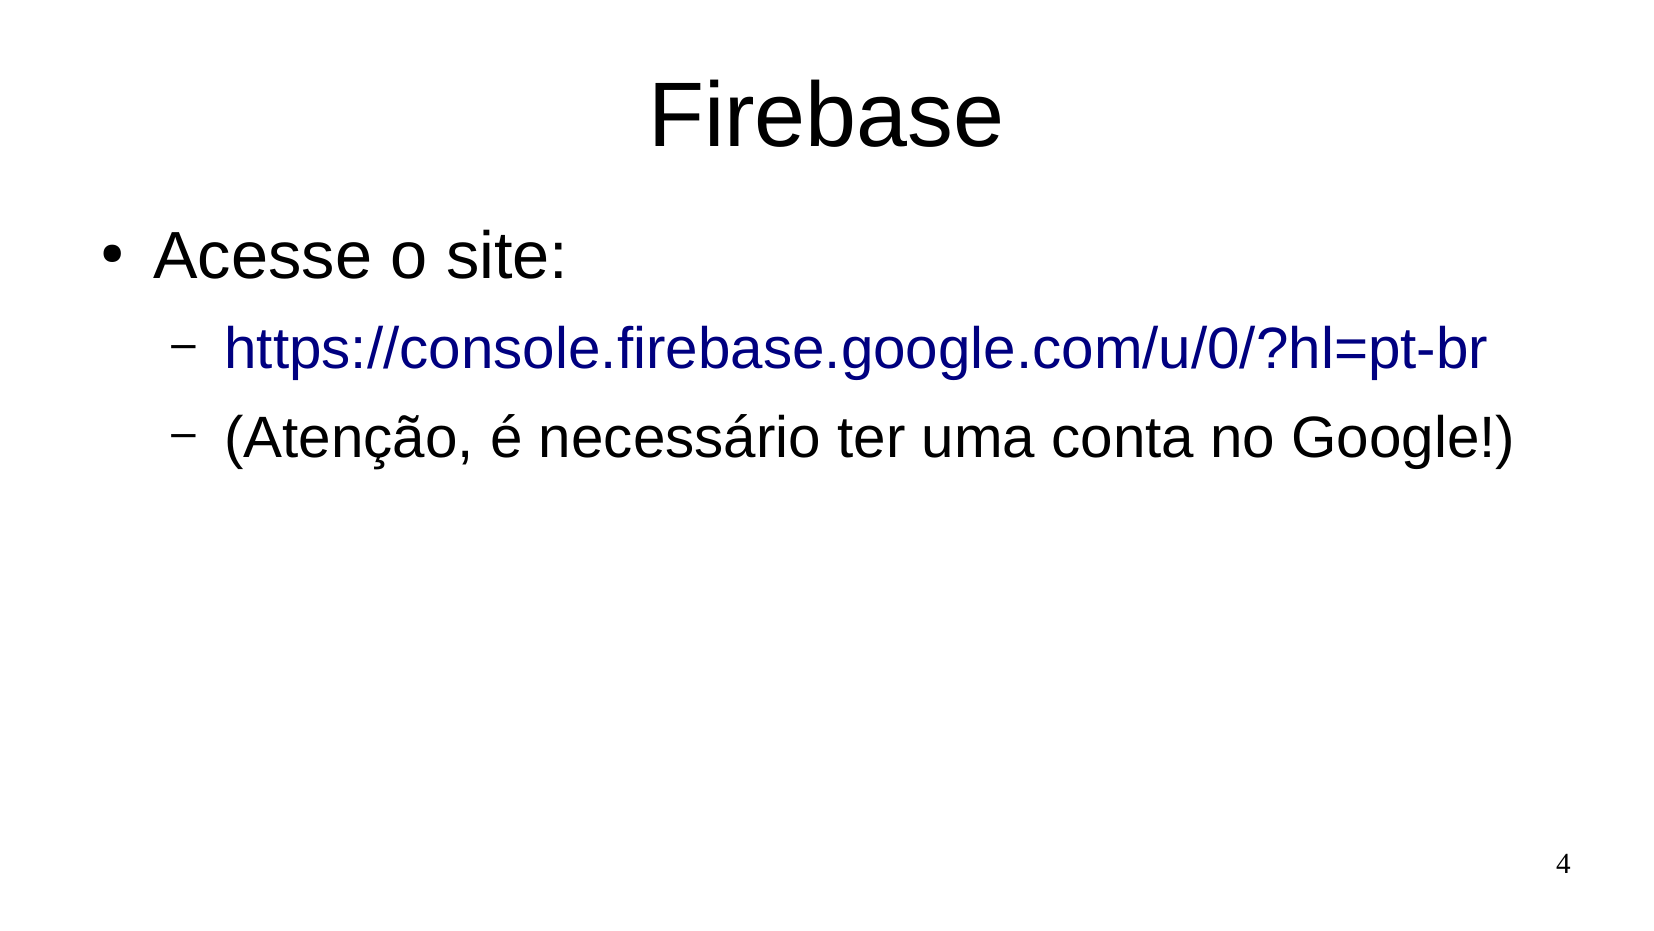

# Firebase
Acesse o site:
https://console.firebase.google.com/u/0/?hl=pt-br
(Atenção, é necessário ter uma conta no Google!)
4